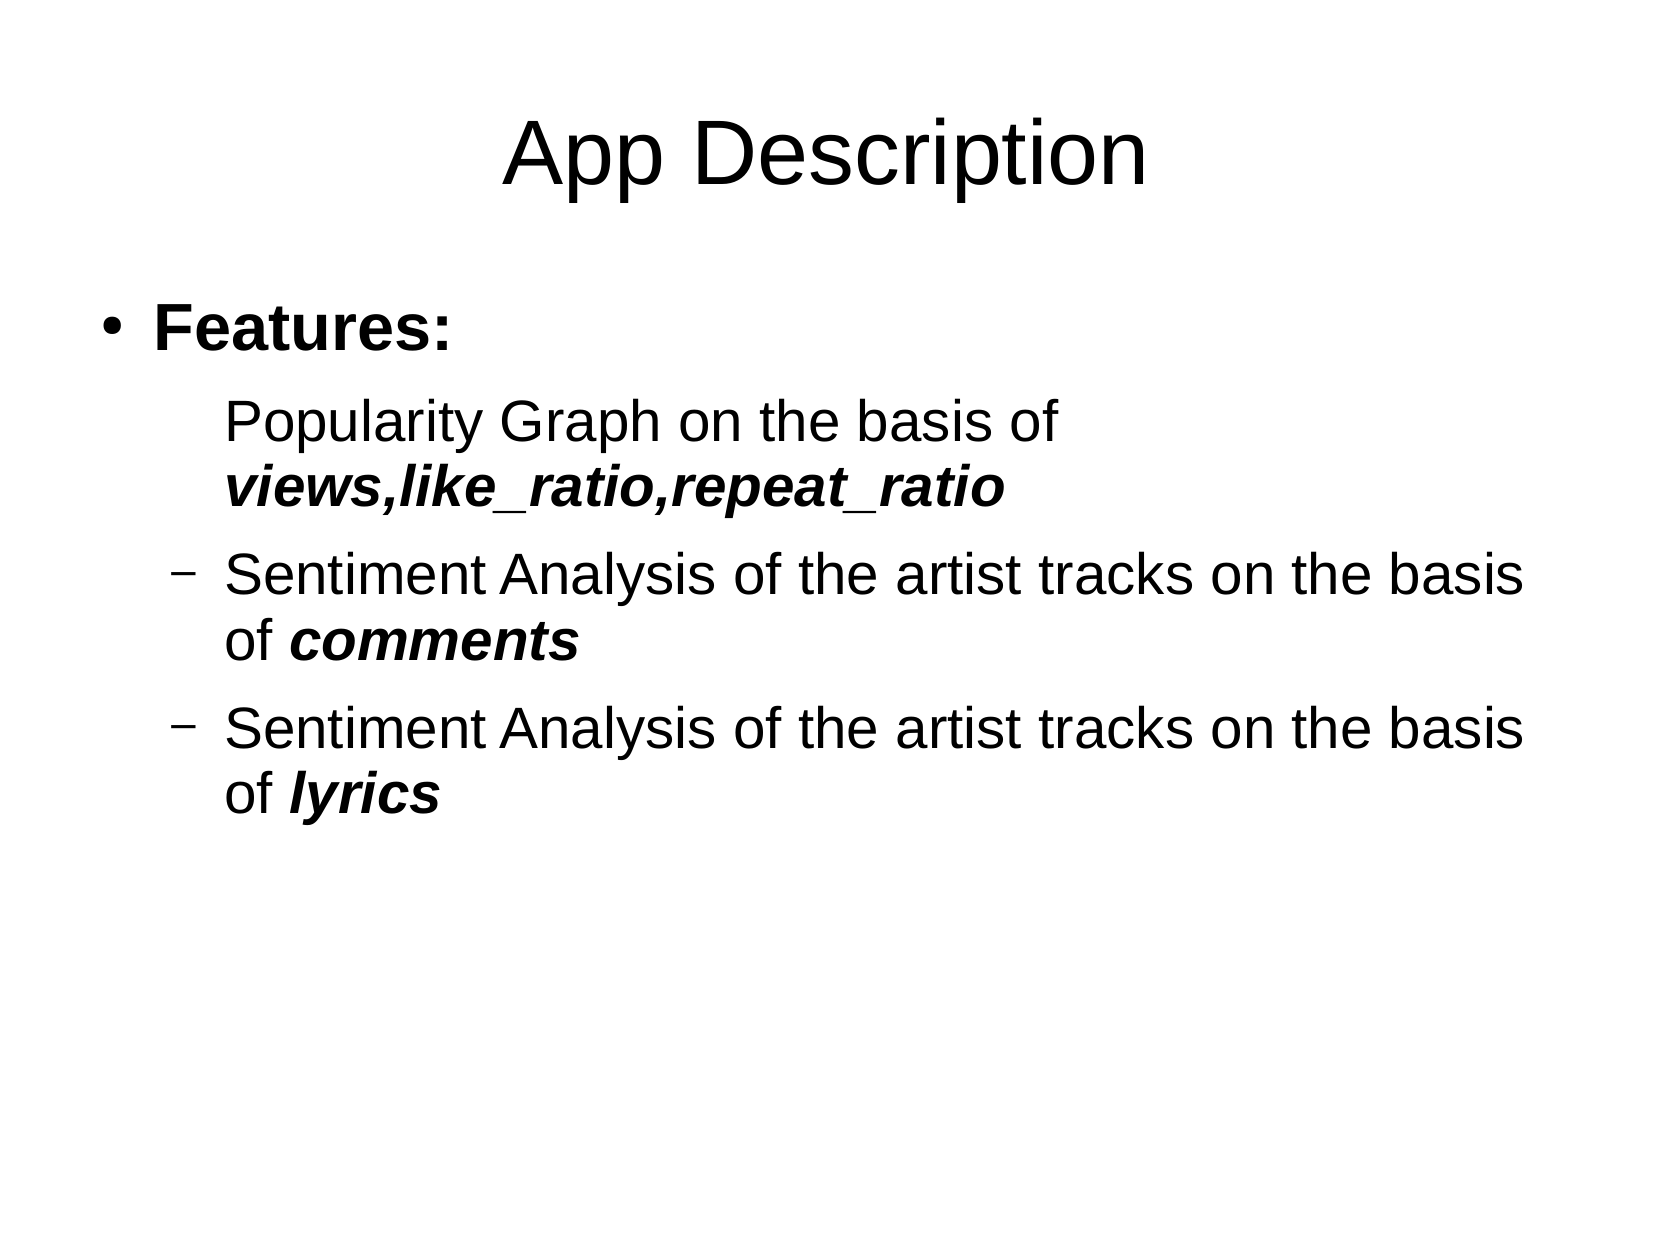

# App Description
Features:
Popularity Graph on the basis of views,like_ratio,repeat_ratio
Sentiment Analysis of the artist tracks on the basis of comments
Sentiment Analysis of the artist tracks on the basis of lyrics